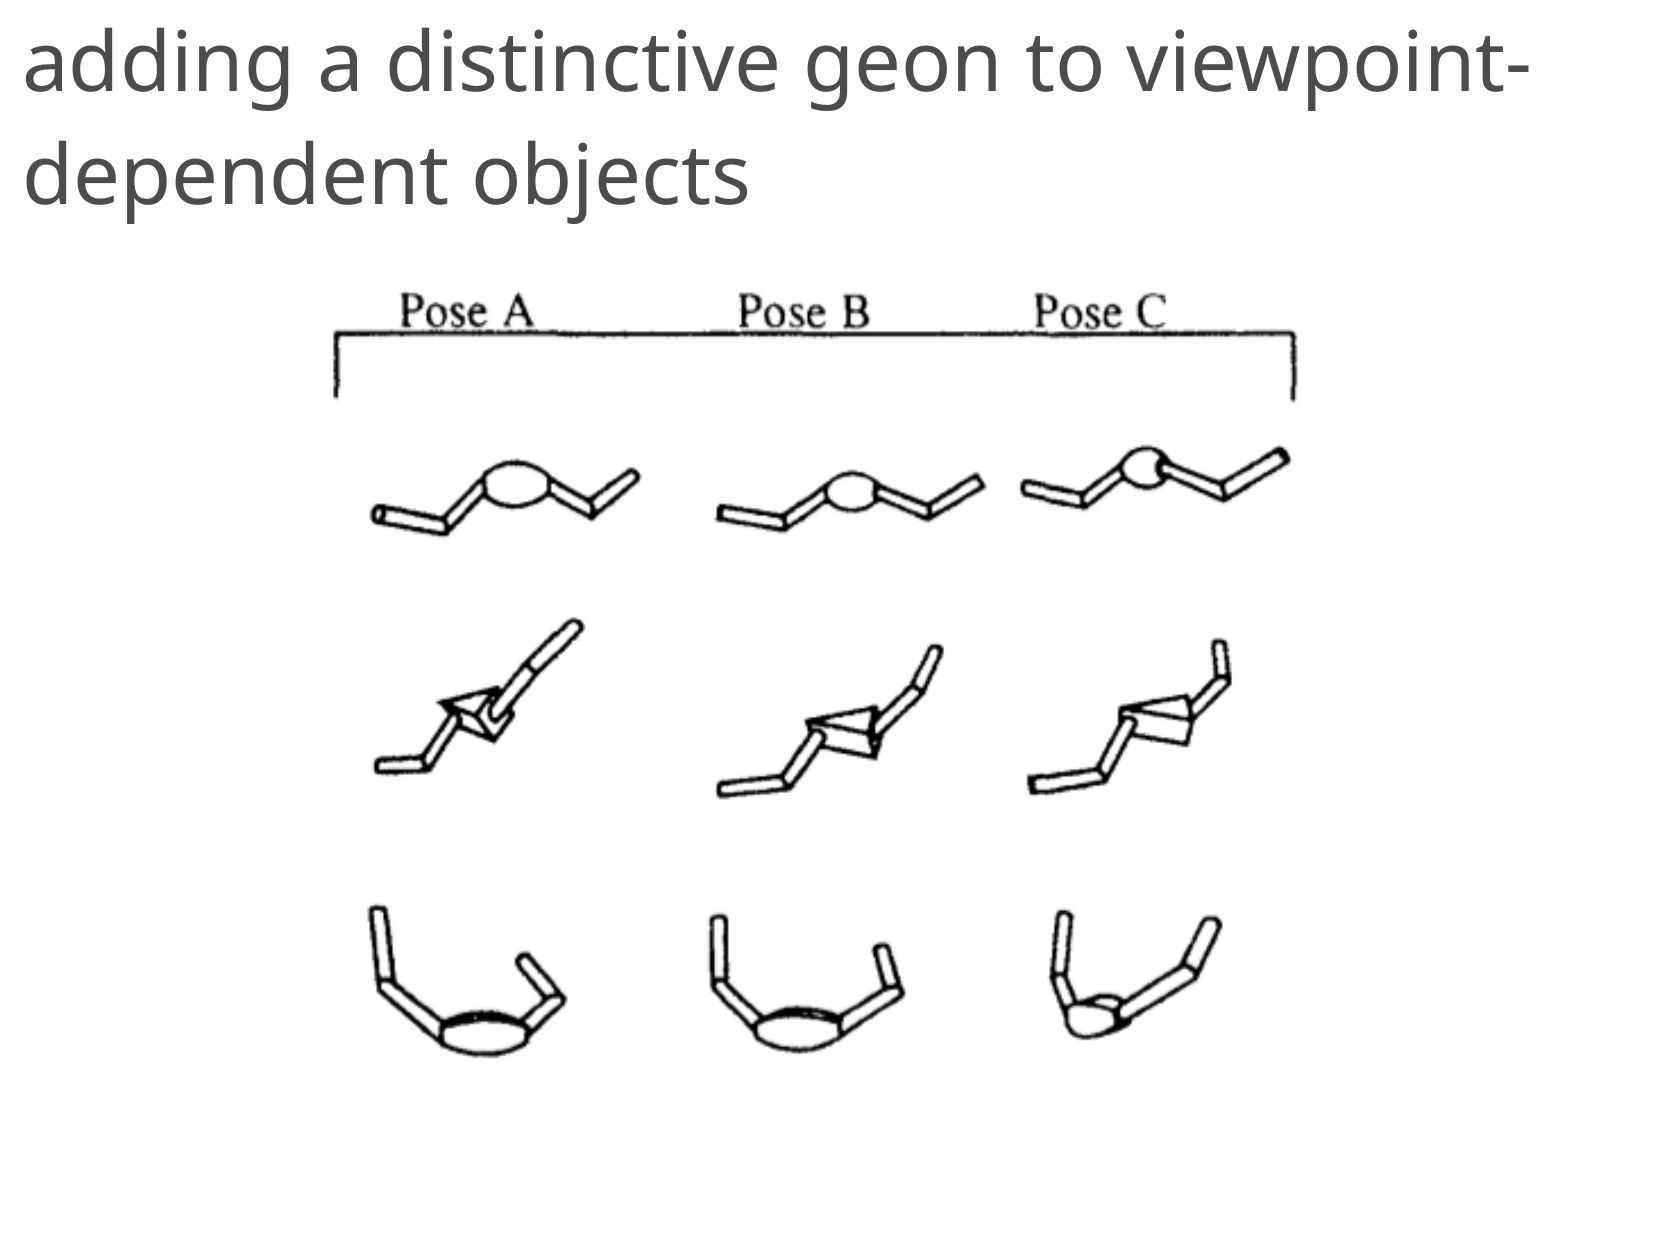

# adding a distinctive geon to viewpoint-dependent objects